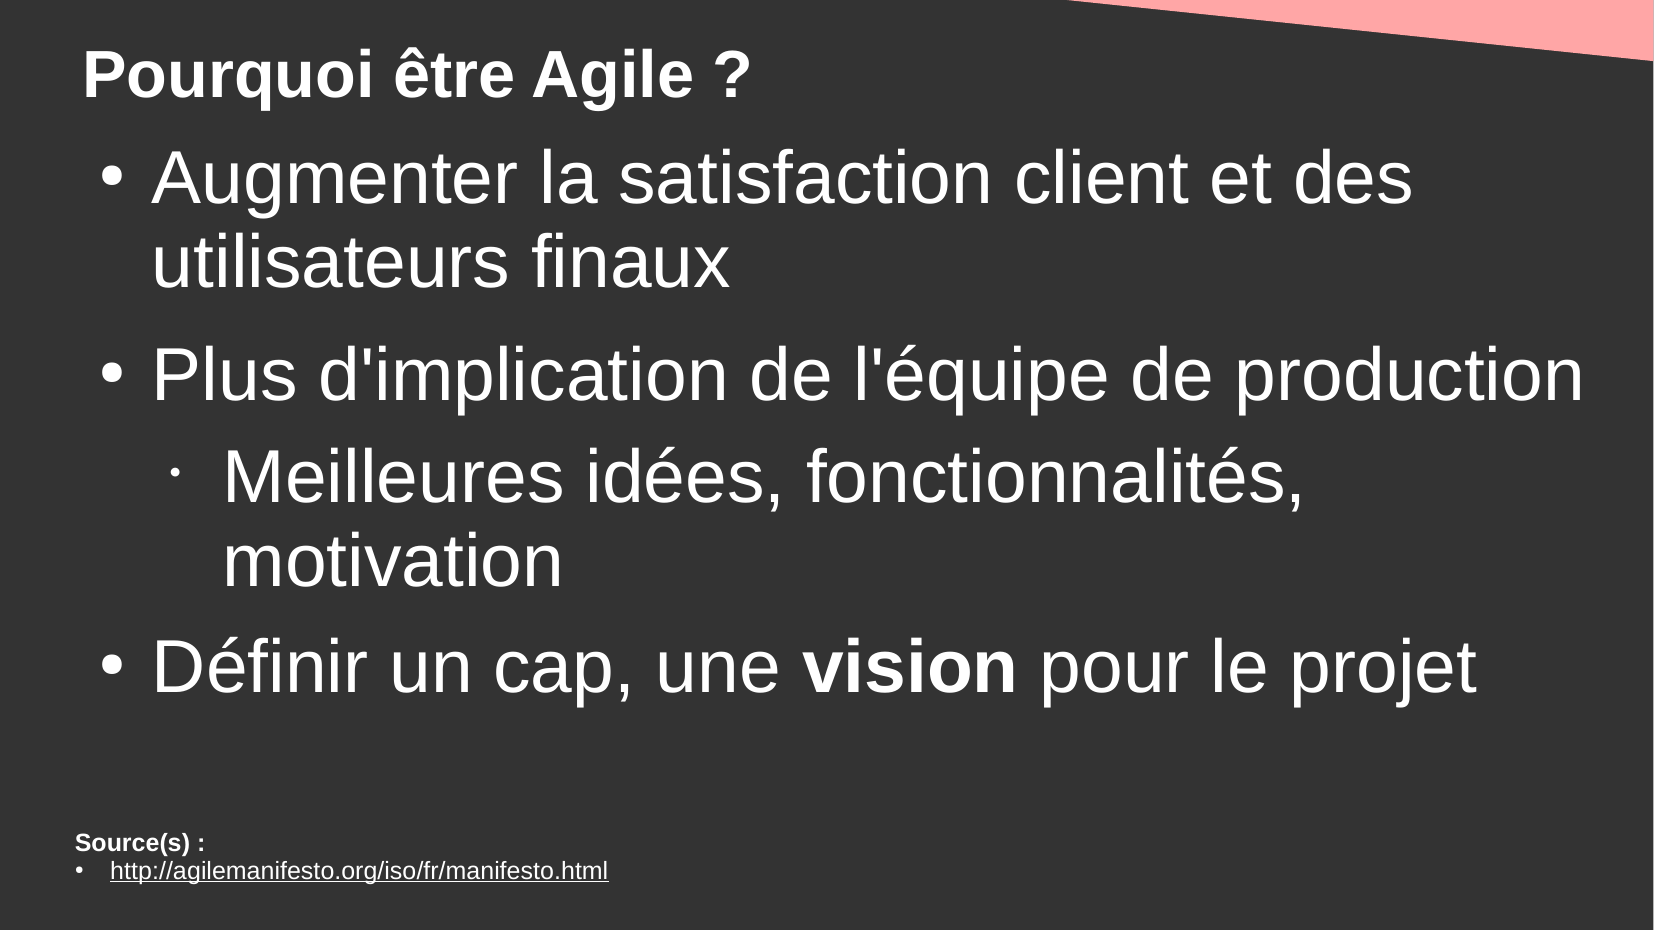

# Pourquoi être Agile ?
Augmenter la satisfaction client et des utilisateurs finaux
Plus d'implication de l'équipe de production
Meilleures idées, fonctionnalités, motivation
Définir un cap, une vision pour le projet
Source(s) :
http://agilemanifesto.org/iso/fr/manifesto.html